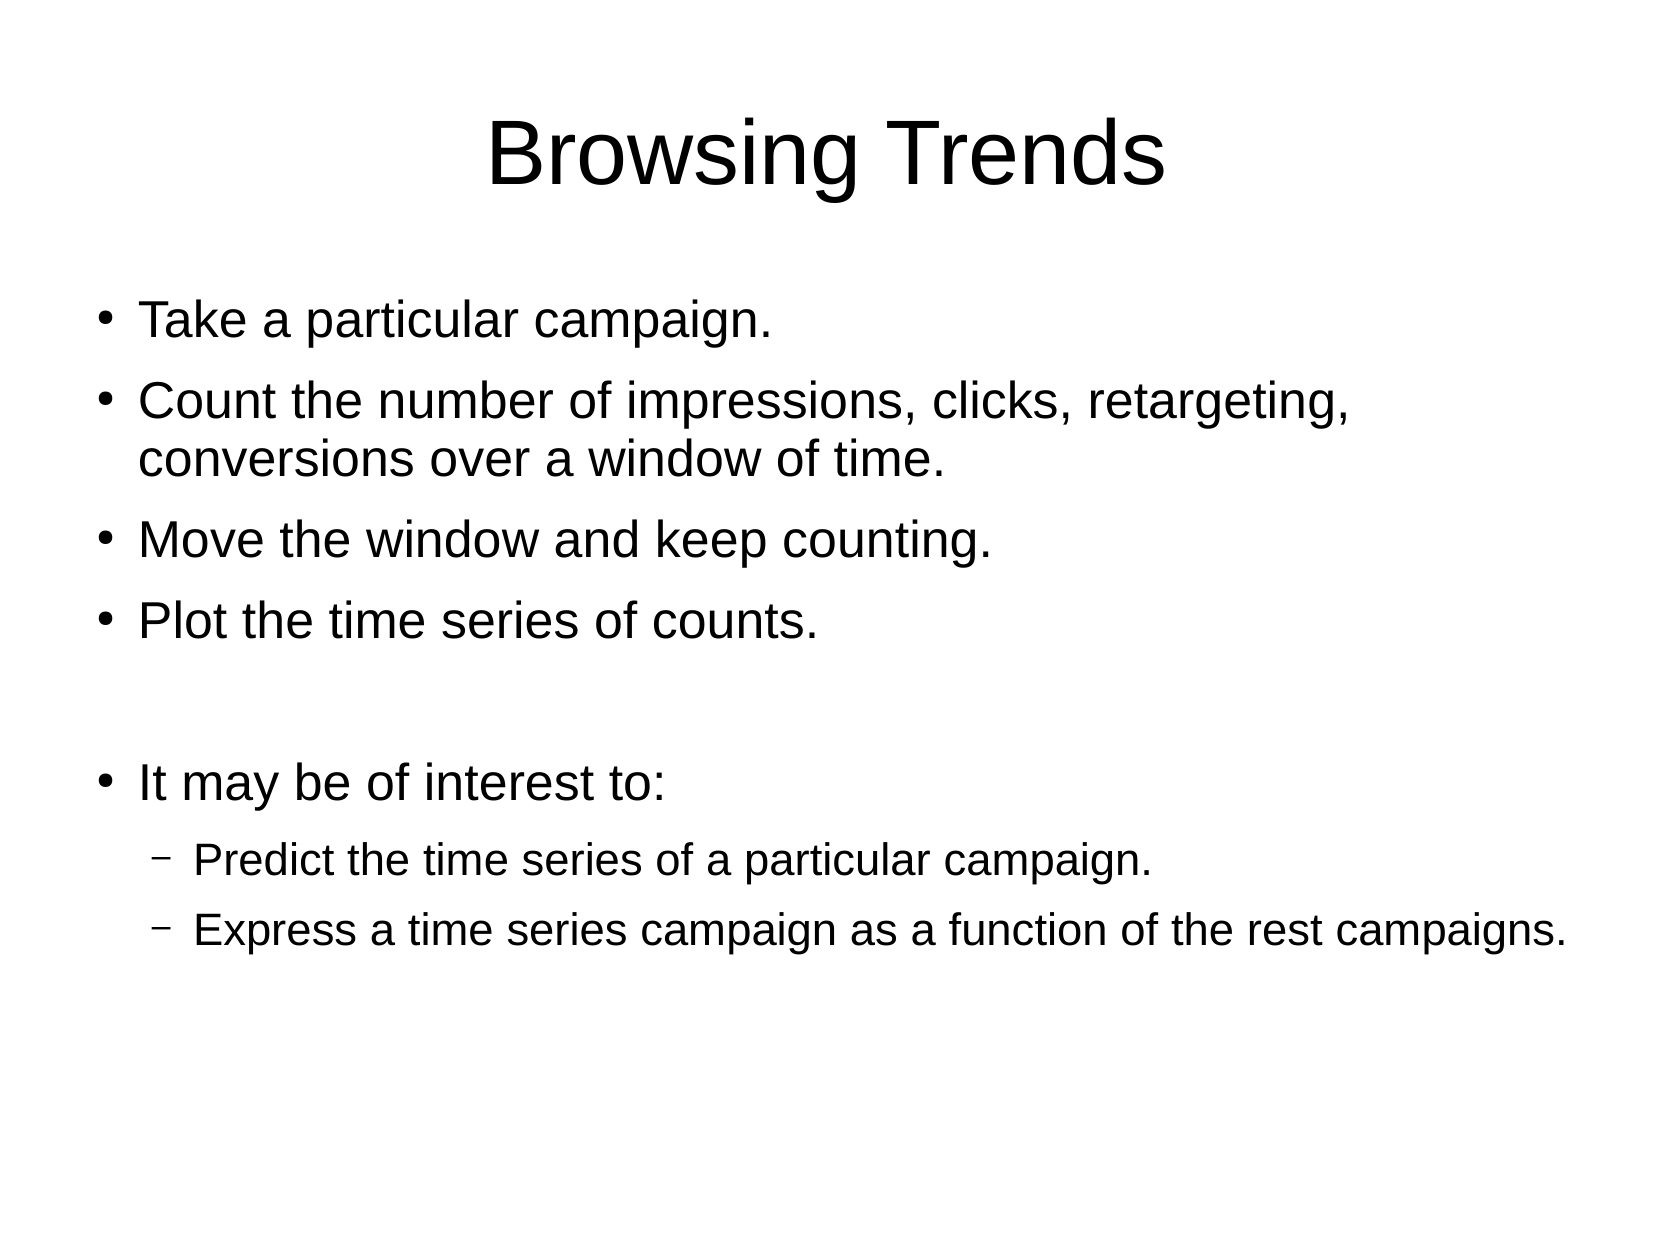

# Browsing Trends
Take a particular campaign.
Count the number of impressions, clicks, retargeting, conversions over a window of time.
Move the window and keep counting.
Plot the time series of counts.
It may be of interest to:
Predict the time series of a particular campaign.
Express a time series campaign as a function of the rest campaigns.